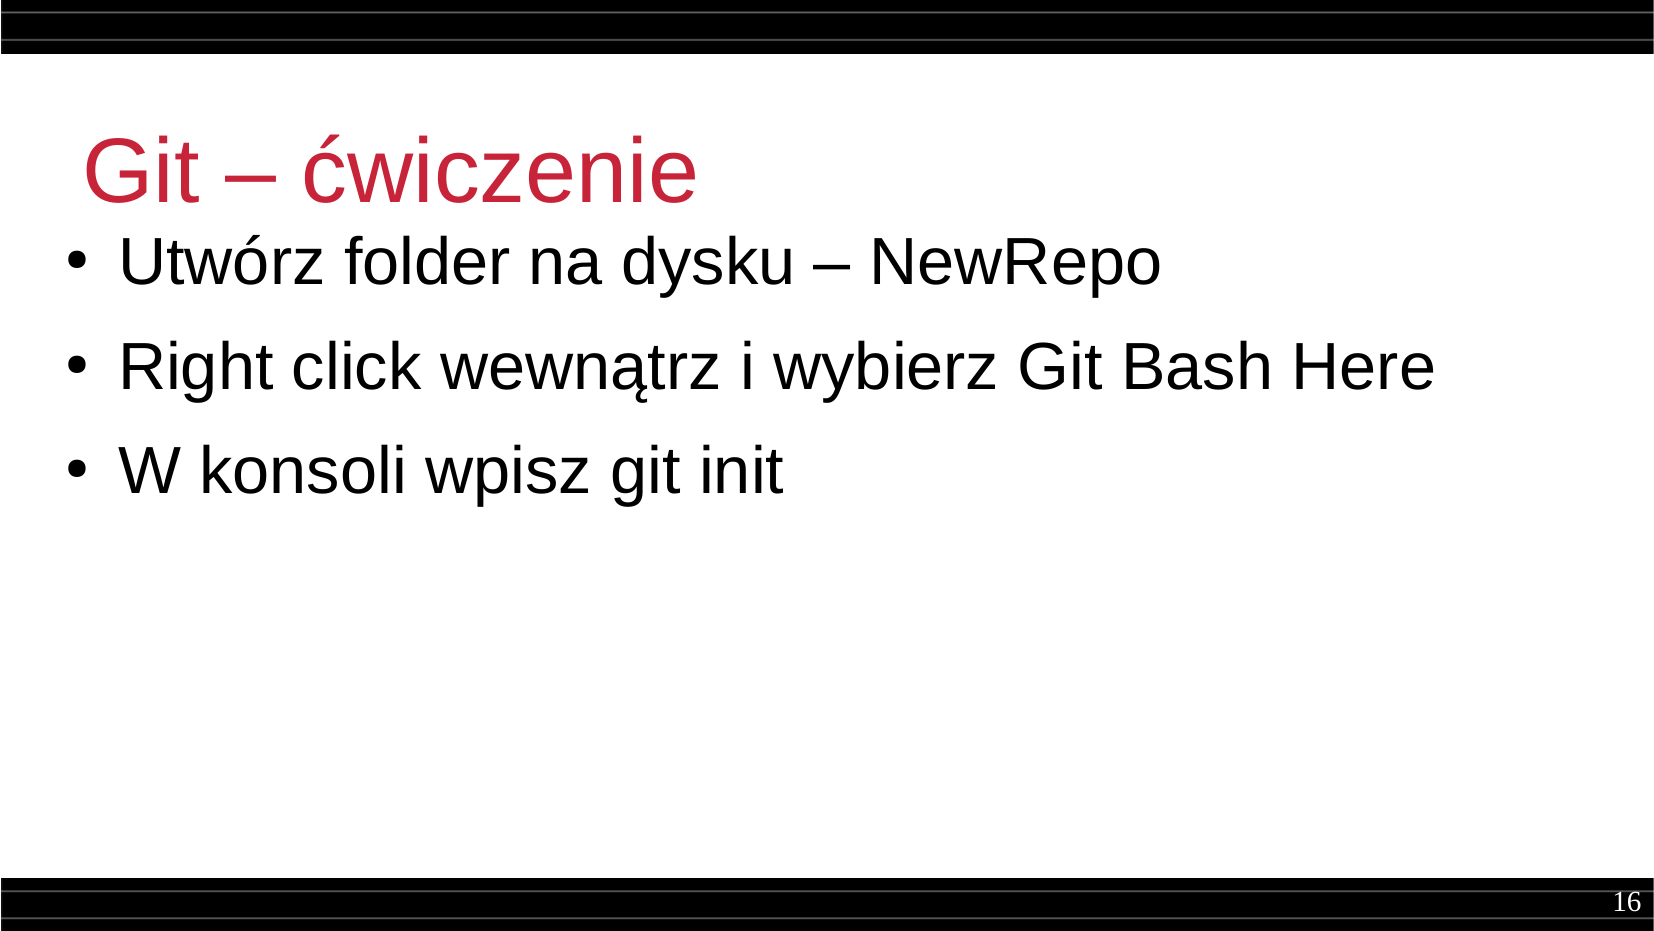

# Git – ćwiczenie
Utwórz folder na dysku – NewRepo
Right click wewnątrz i wybierz Git Bash Here
W konsoli wpisz git init